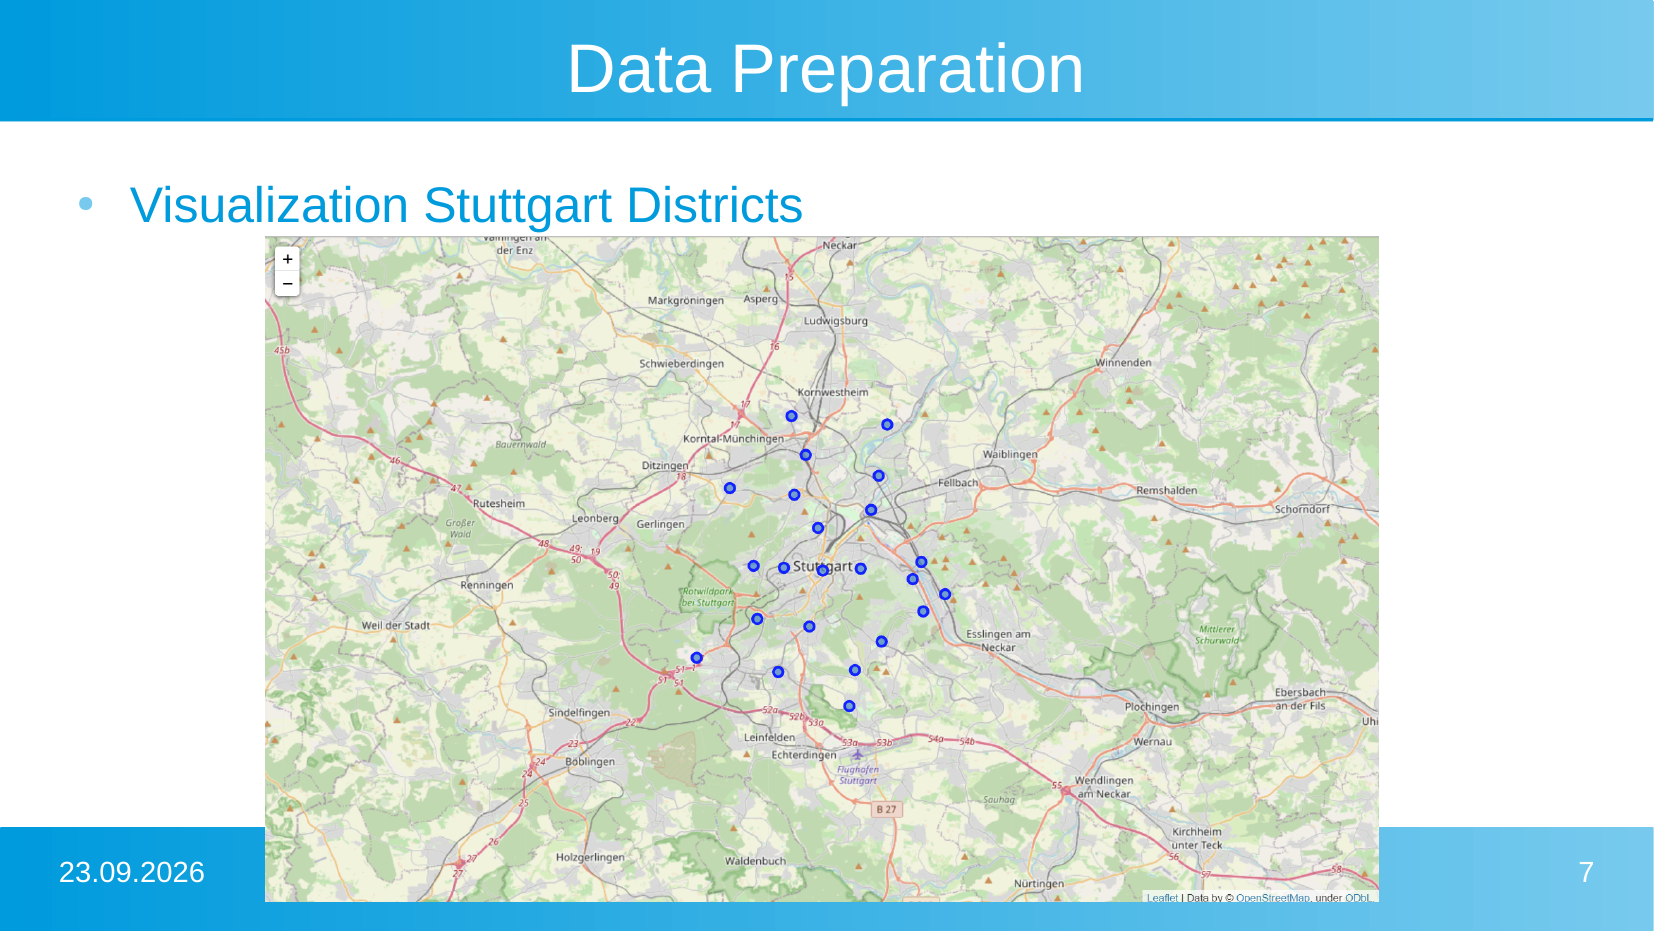

# Data Preparation
Visualization Stuttgart Districts
7